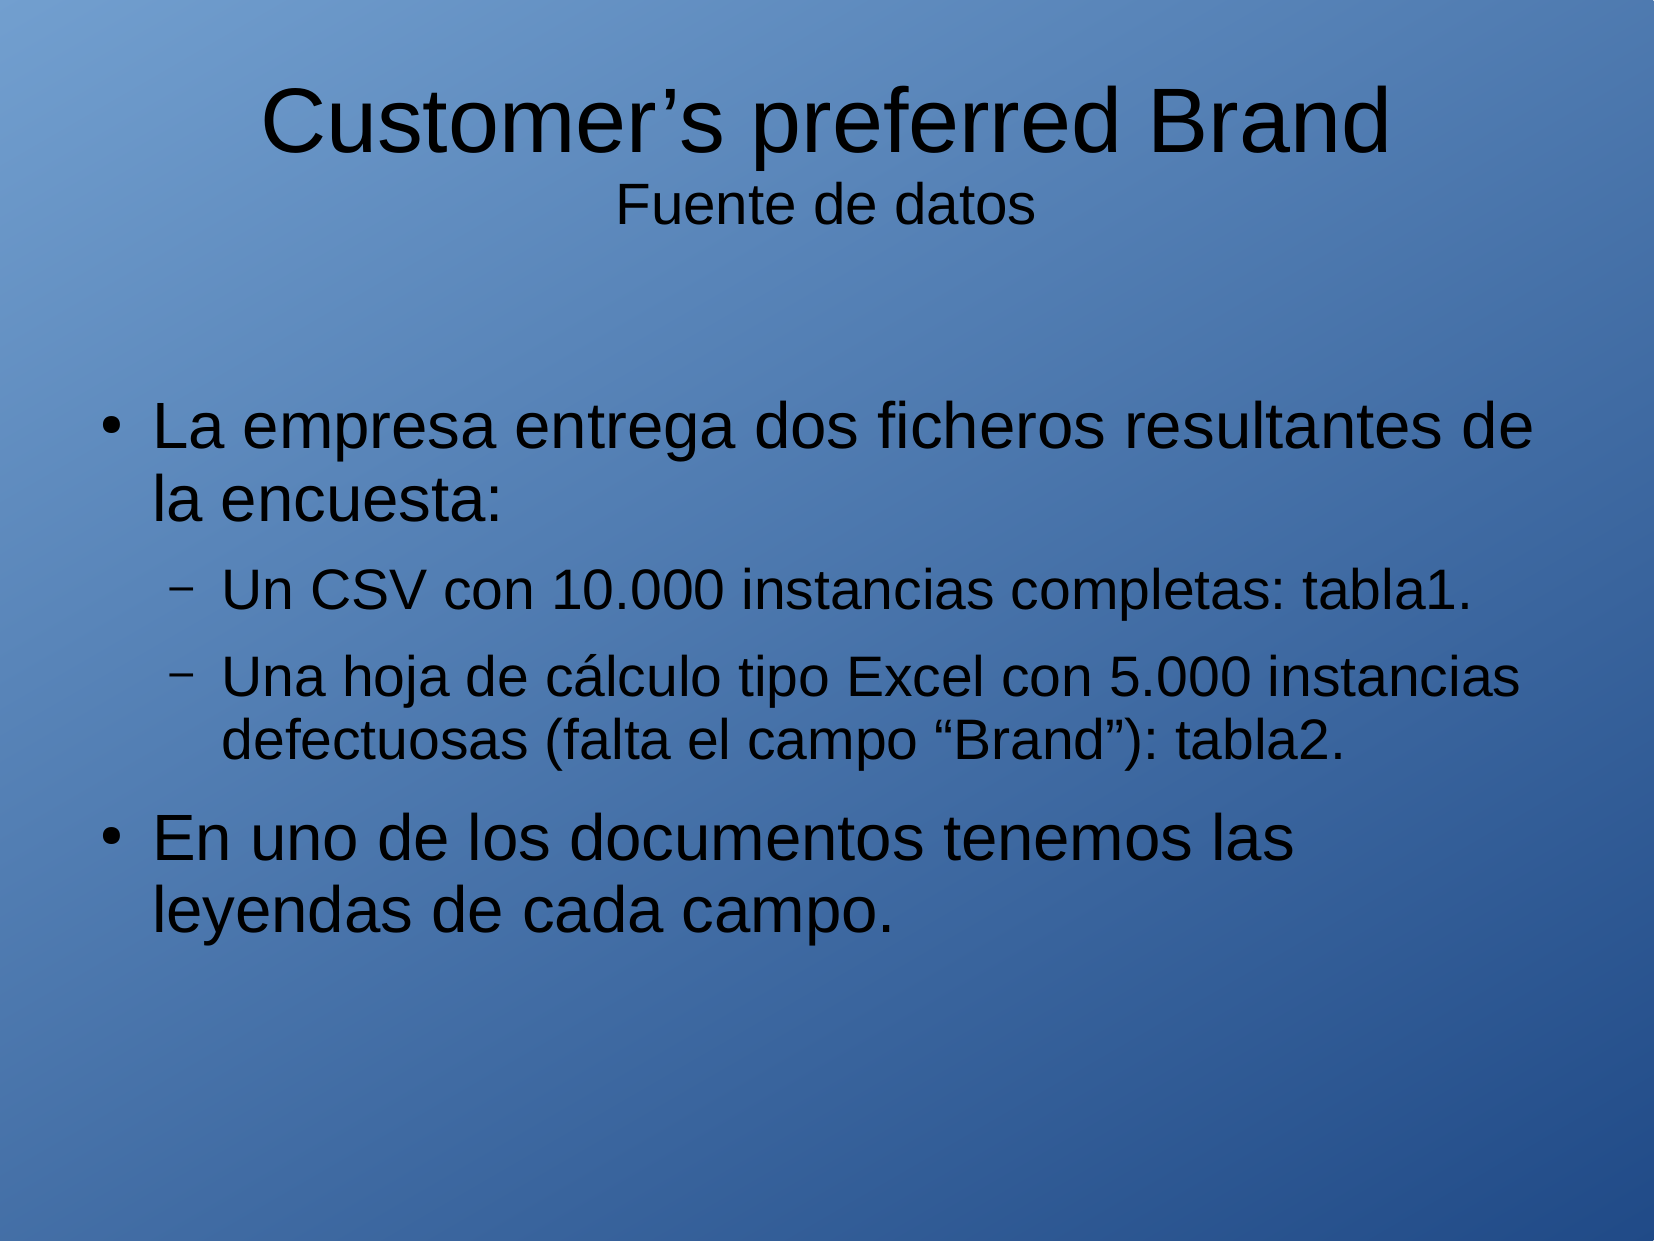

# Customer’s preferred Brand Fuente de datos
La empresa entrega dos ficheros resultantes de la encuesta:
Un CSV con 10.000 instancias completas: tabla1.
Una hoja de cálculo tipo Excel con 5.000 instancias defectuosas (falta el campo “Brand”): tabla2.
En uno de los documentos tenemos las leyendas de cada campo.